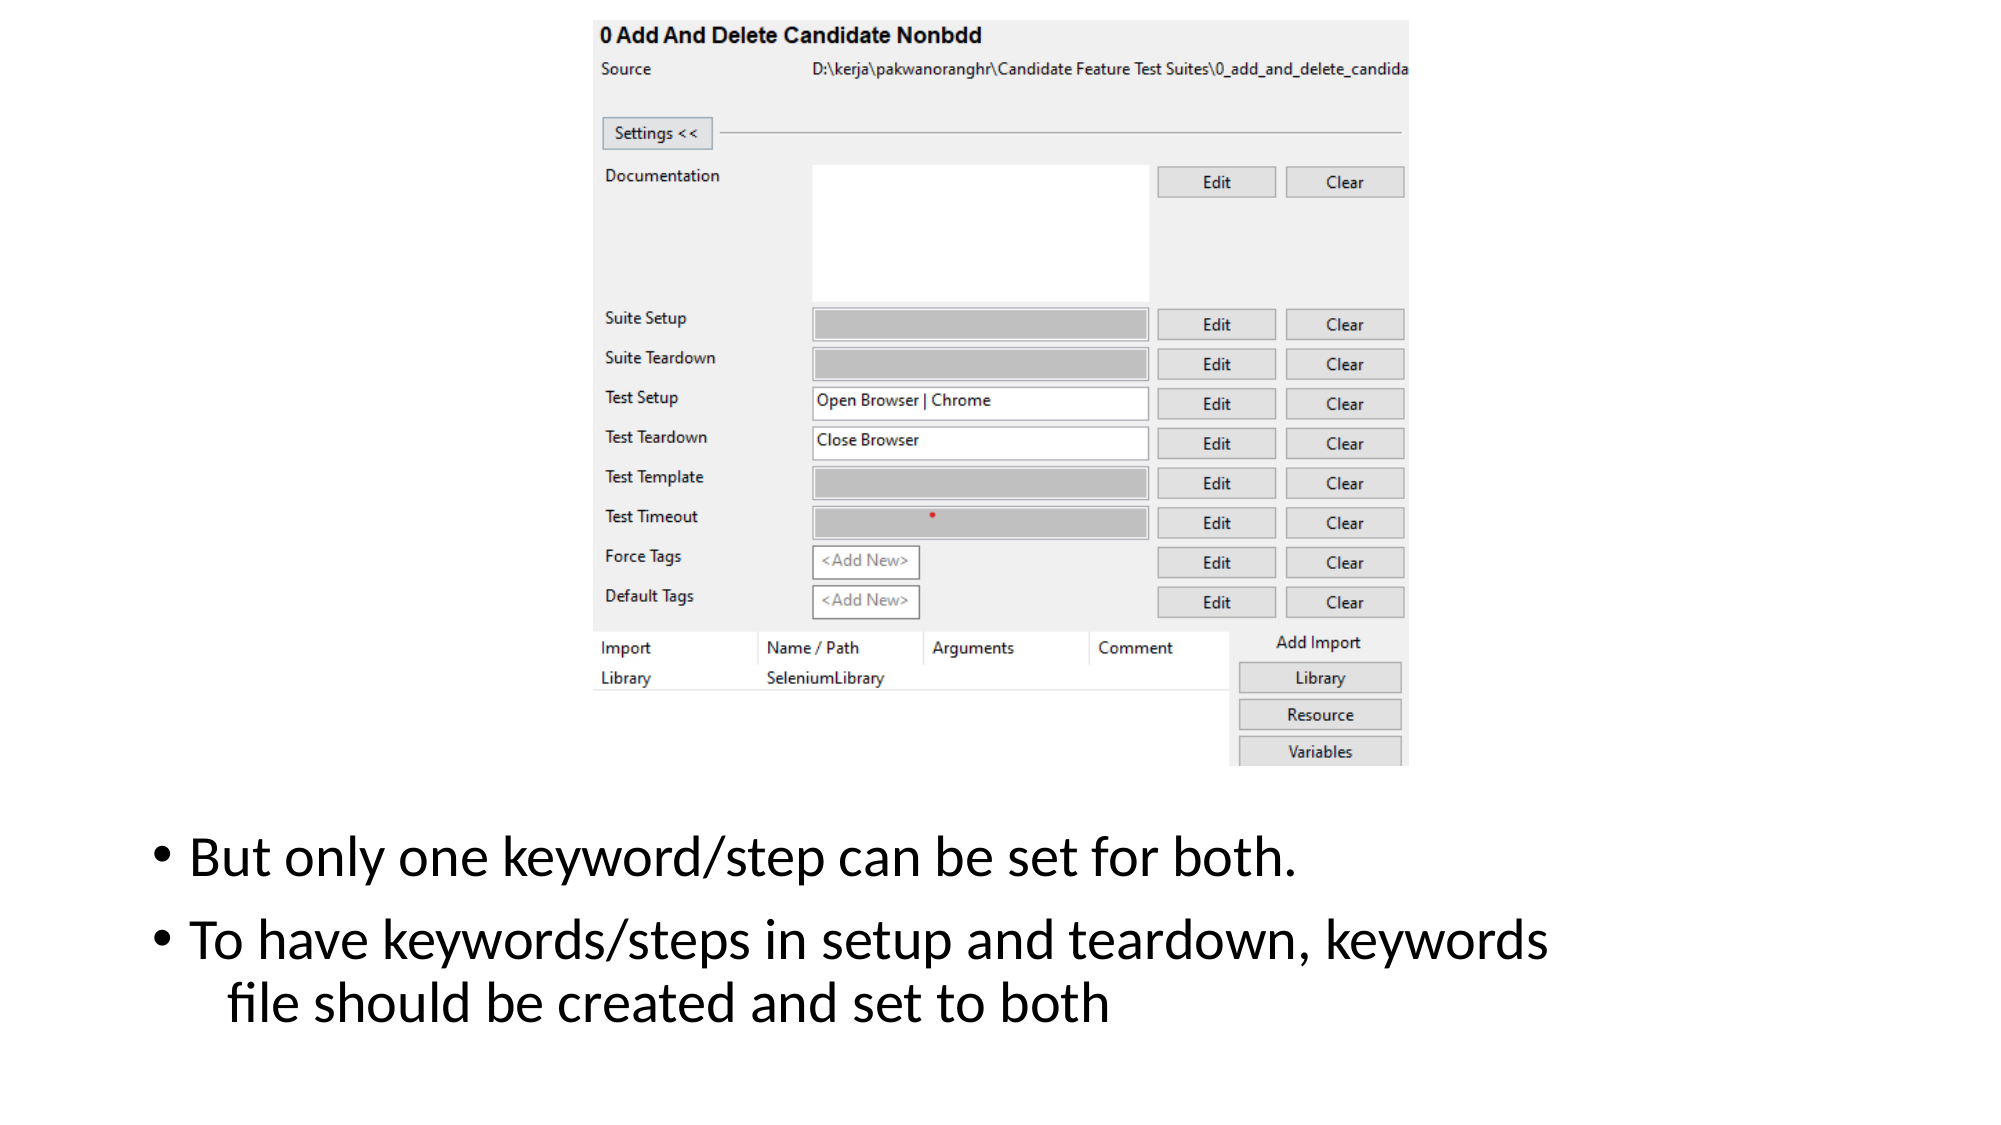

# But only one keyword/step can be set for both.
To have keywords/steps in setup and teardown, keywords file should be created and set to both